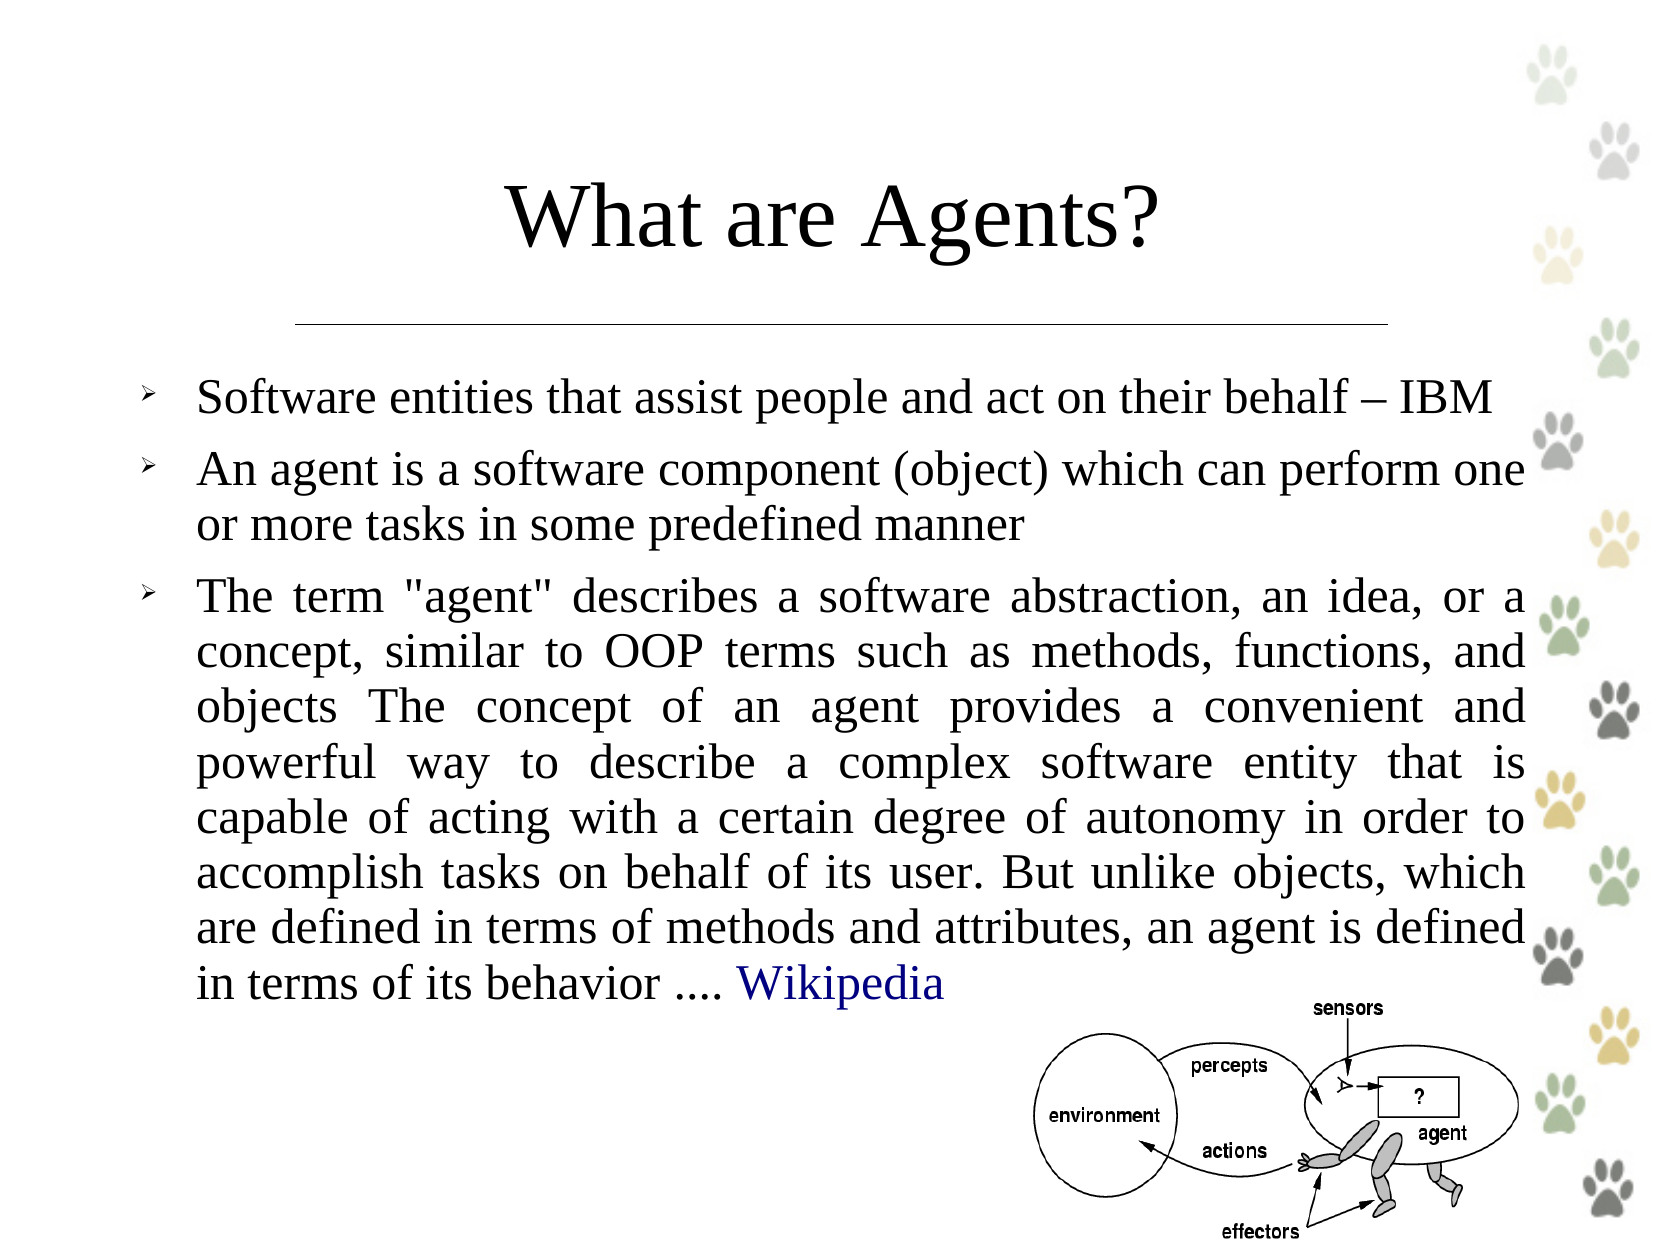

# What are Agents?
Software entities that assist people and act on their behalf – IBM
An agent is a software component (object) which can perform one or more tasks in some predefined manner
The term "agent" describes a software abstraction, an idea, or a concept, similar to OOP terms such as methods, functions, and objects The concept of an agent provides a convenient and powerful way to describe a complex software entity that is capable of acting with a certain degree of autonomy in order to accomplish tasks on behalf of its user. But unlike objects, which are defined in terms of methods and attributes, an agent is defined in terms of its behavior .... Wikipedia